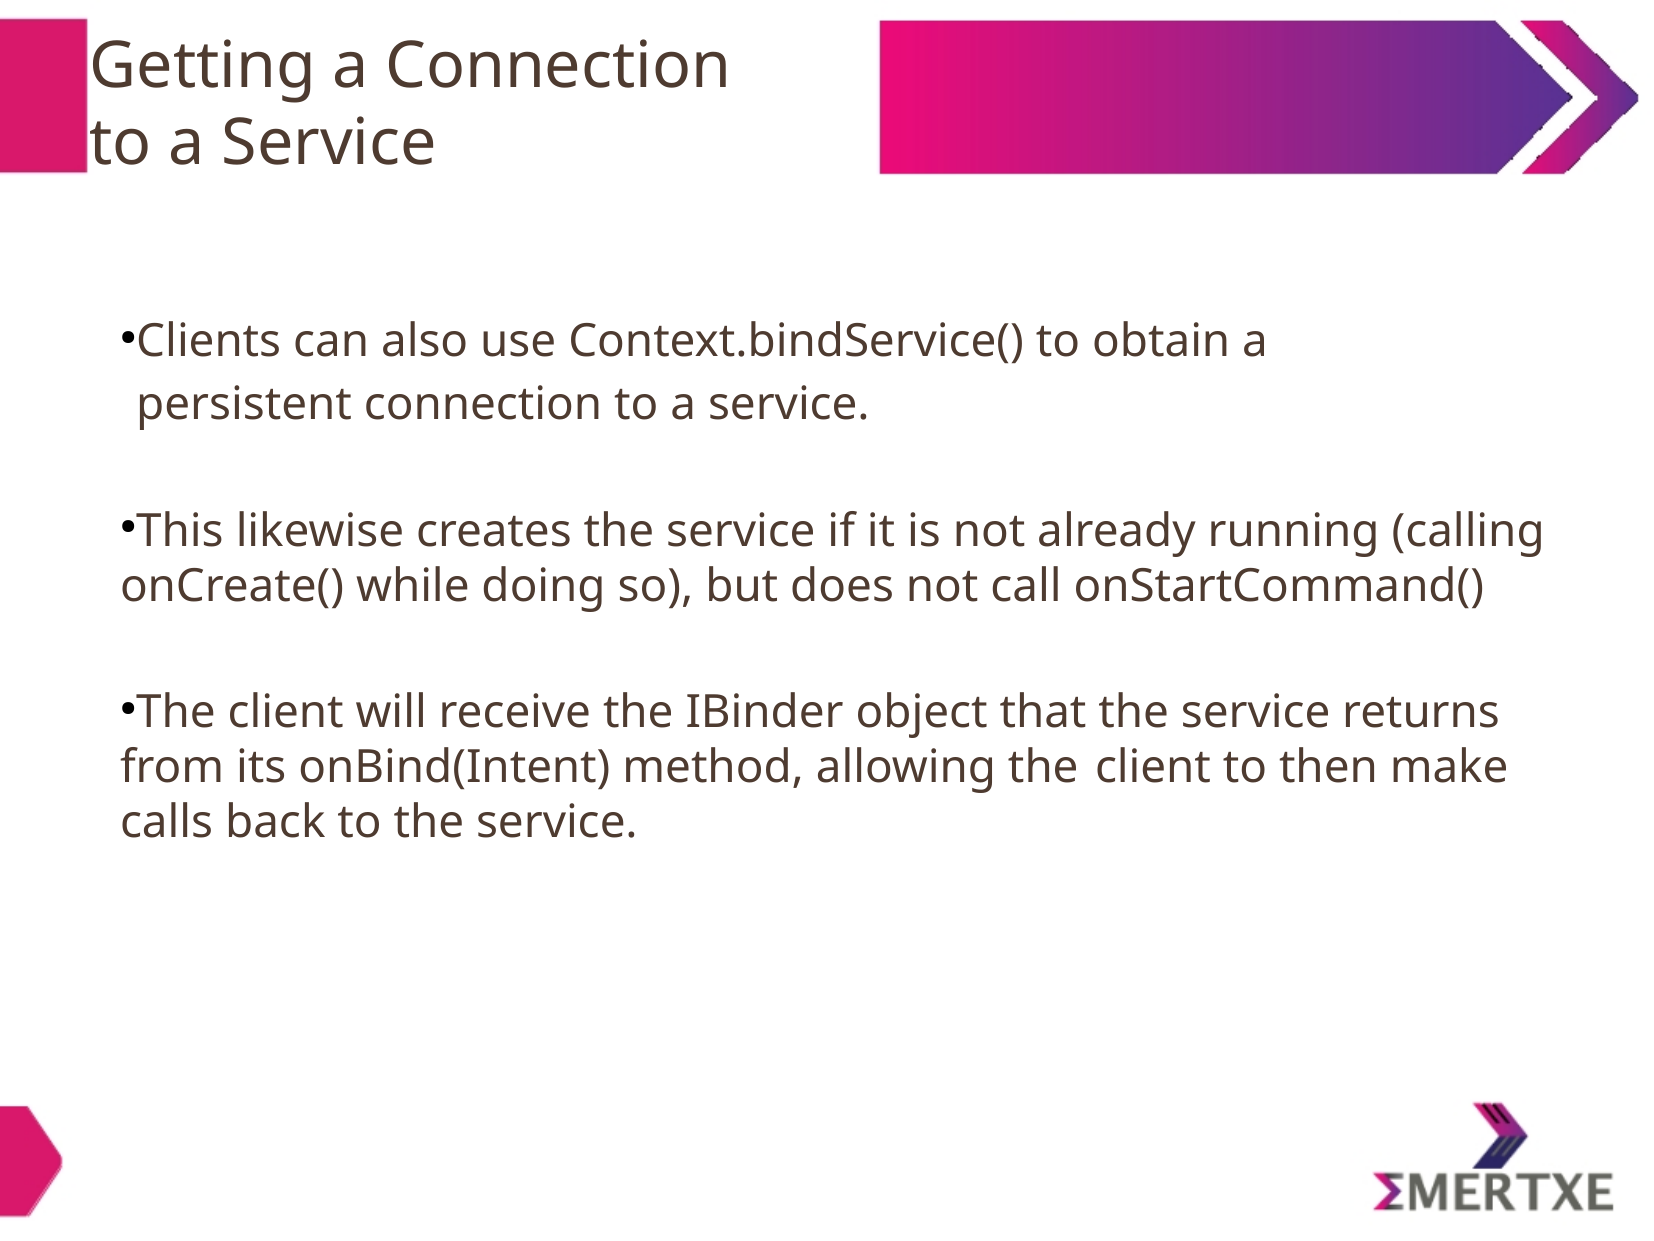

# Getting a Connection to a Service
Clients can also use Context.bindService() to obtain a
persistent connection to a service.
This likewise creates the service if it is not already running (calling onCreate() while doing so), but does not call onStartCommand()
The client will receive the IBinder object that the service returns from its onBind(Intent) method, allowing the 	client to then make calls back to the service.